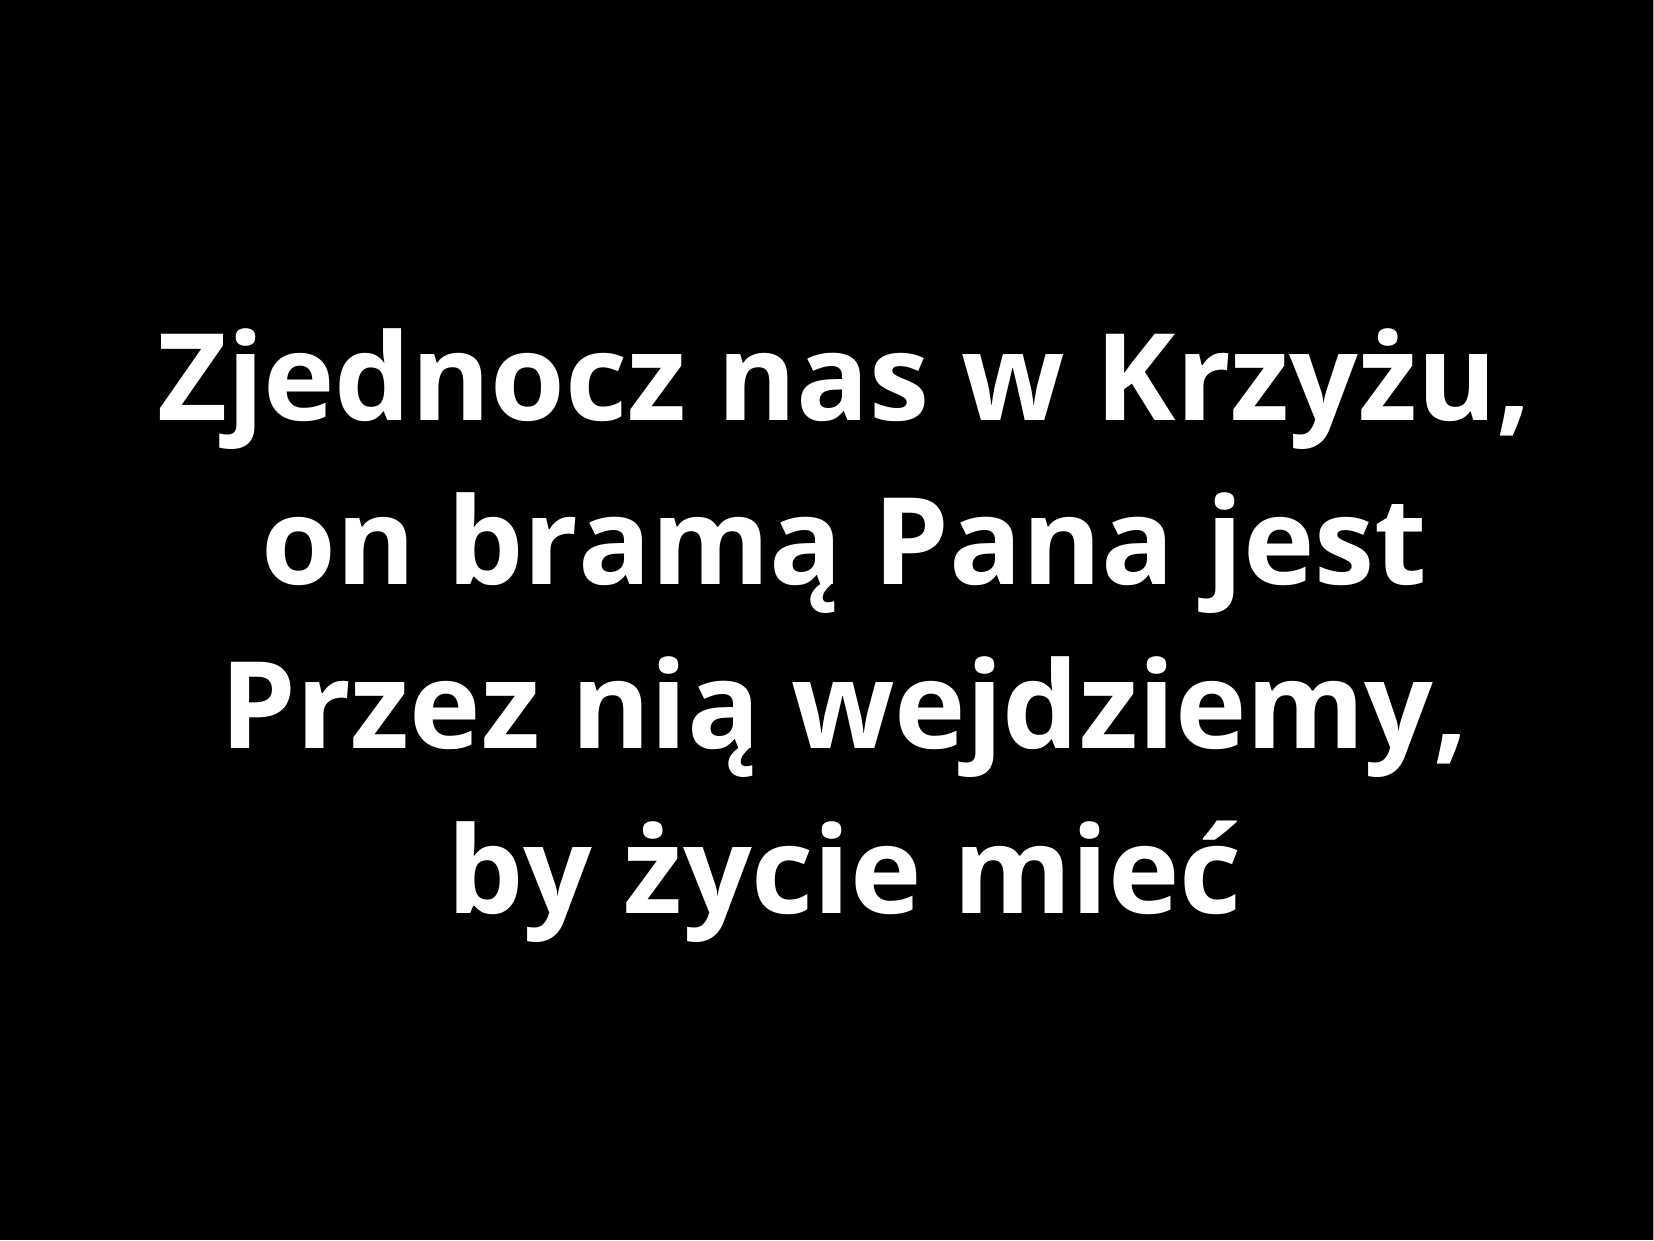

# Zjednocz nas w Krzyżu,
on bramą Pana jest
Przez nią wejdziemy,
by życie mieć